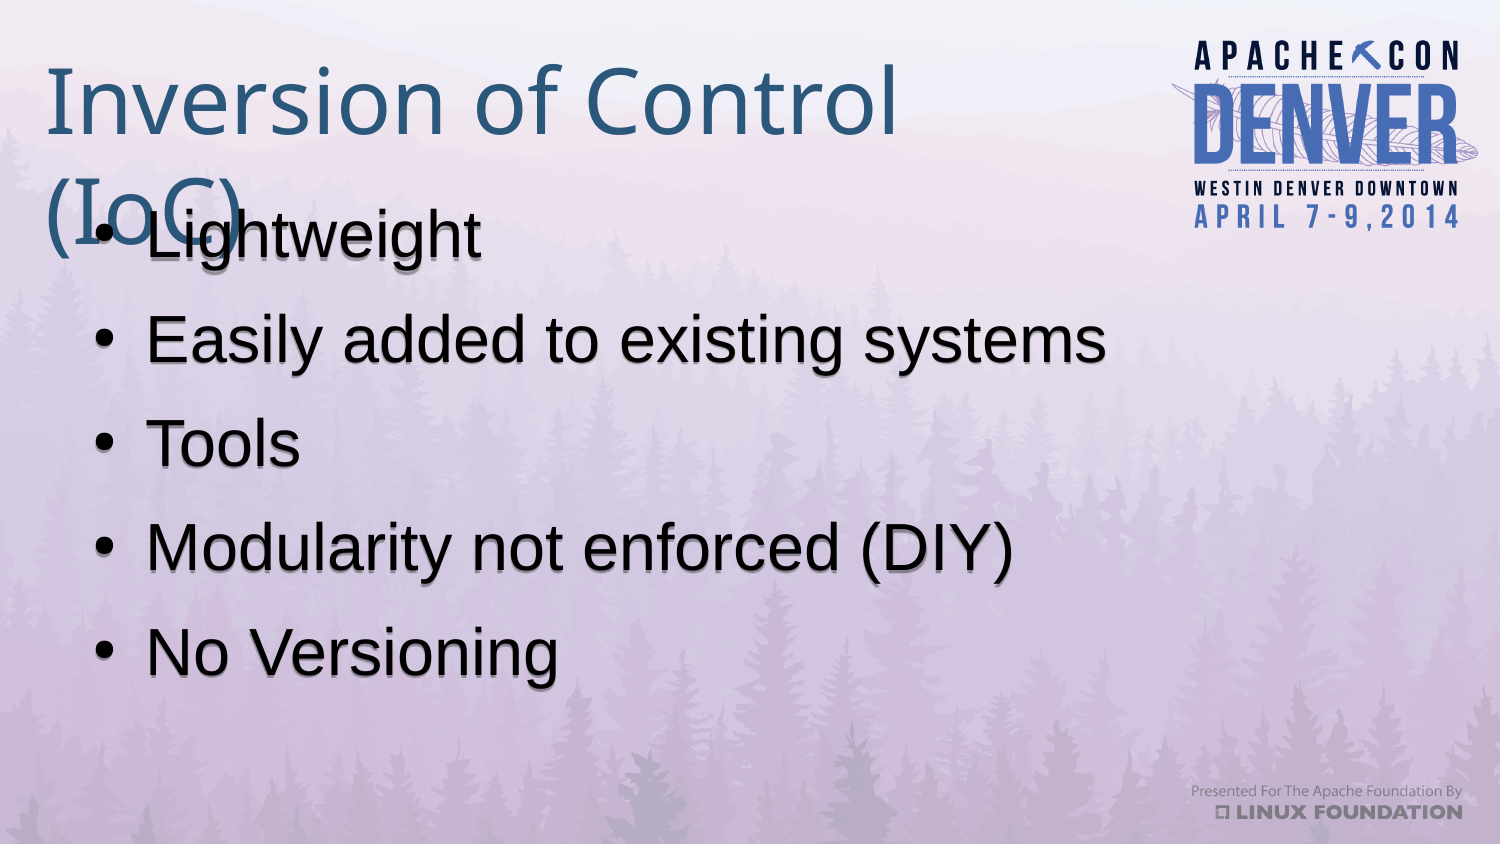

Inversion of Control (IoC)
# Lightweight
Easily added to existing systems
Tools
Modularity not enforced (DIY)
No Versioning